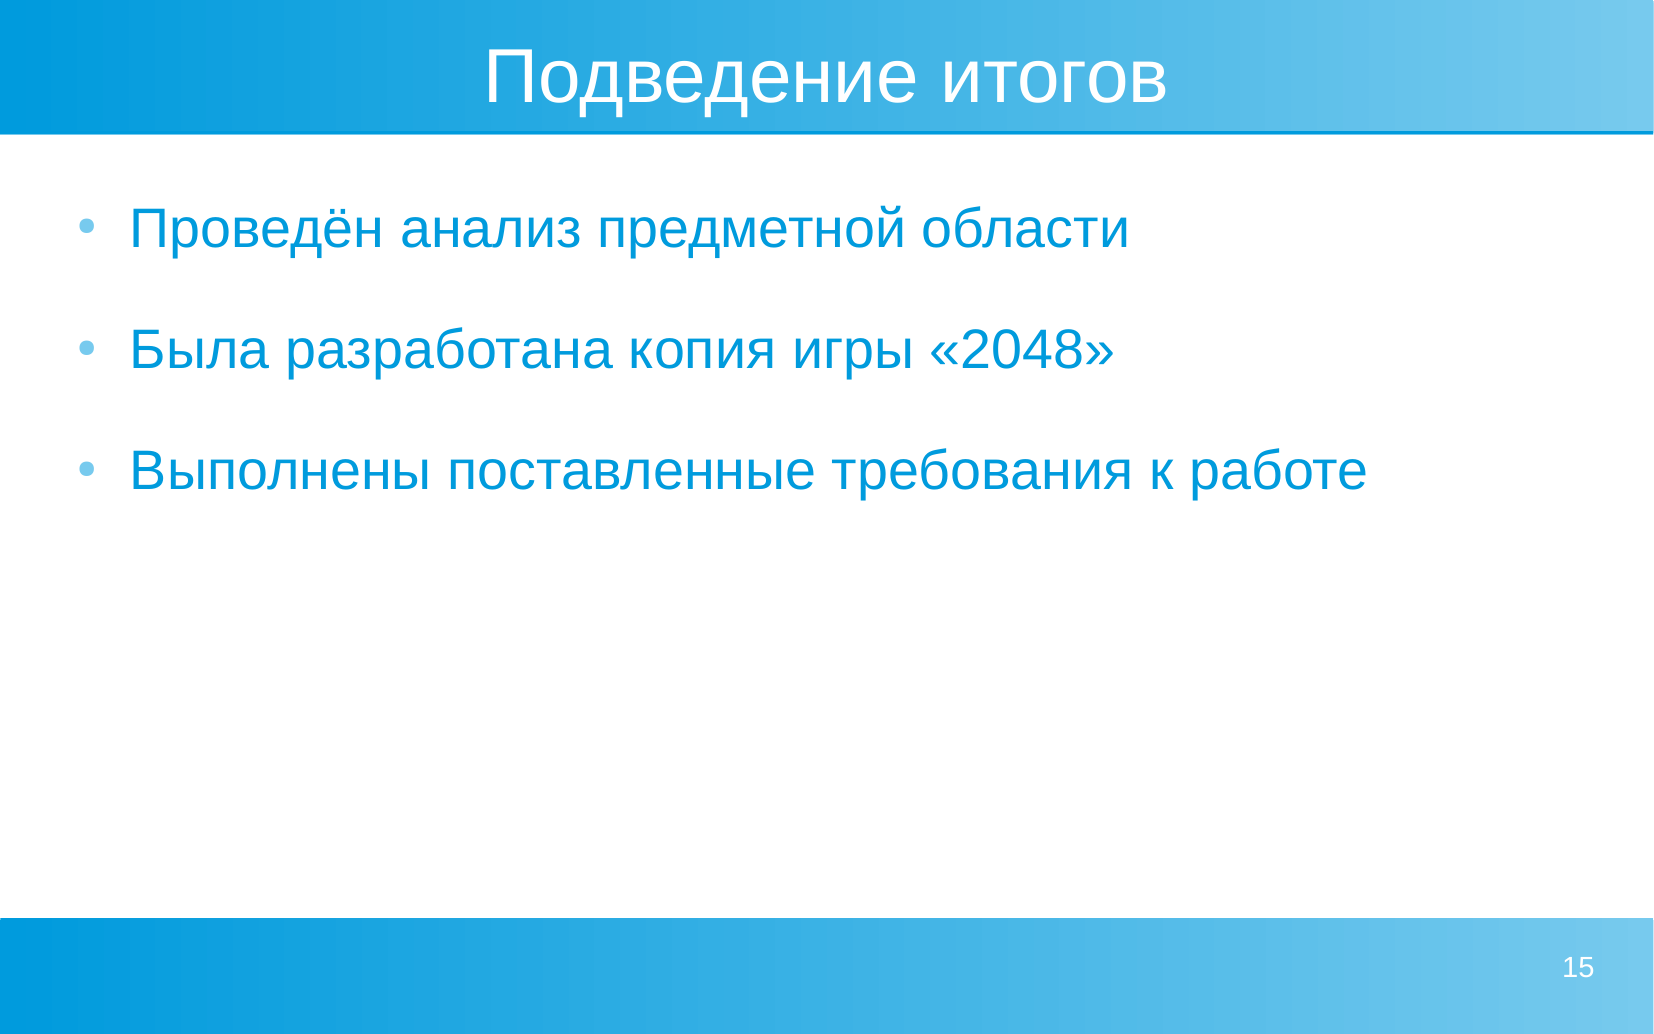

# Подведение итогов
Проведён анализ предметной области
Была разработана копия игры «2048»
Выполнены поставленные требования к работе
15